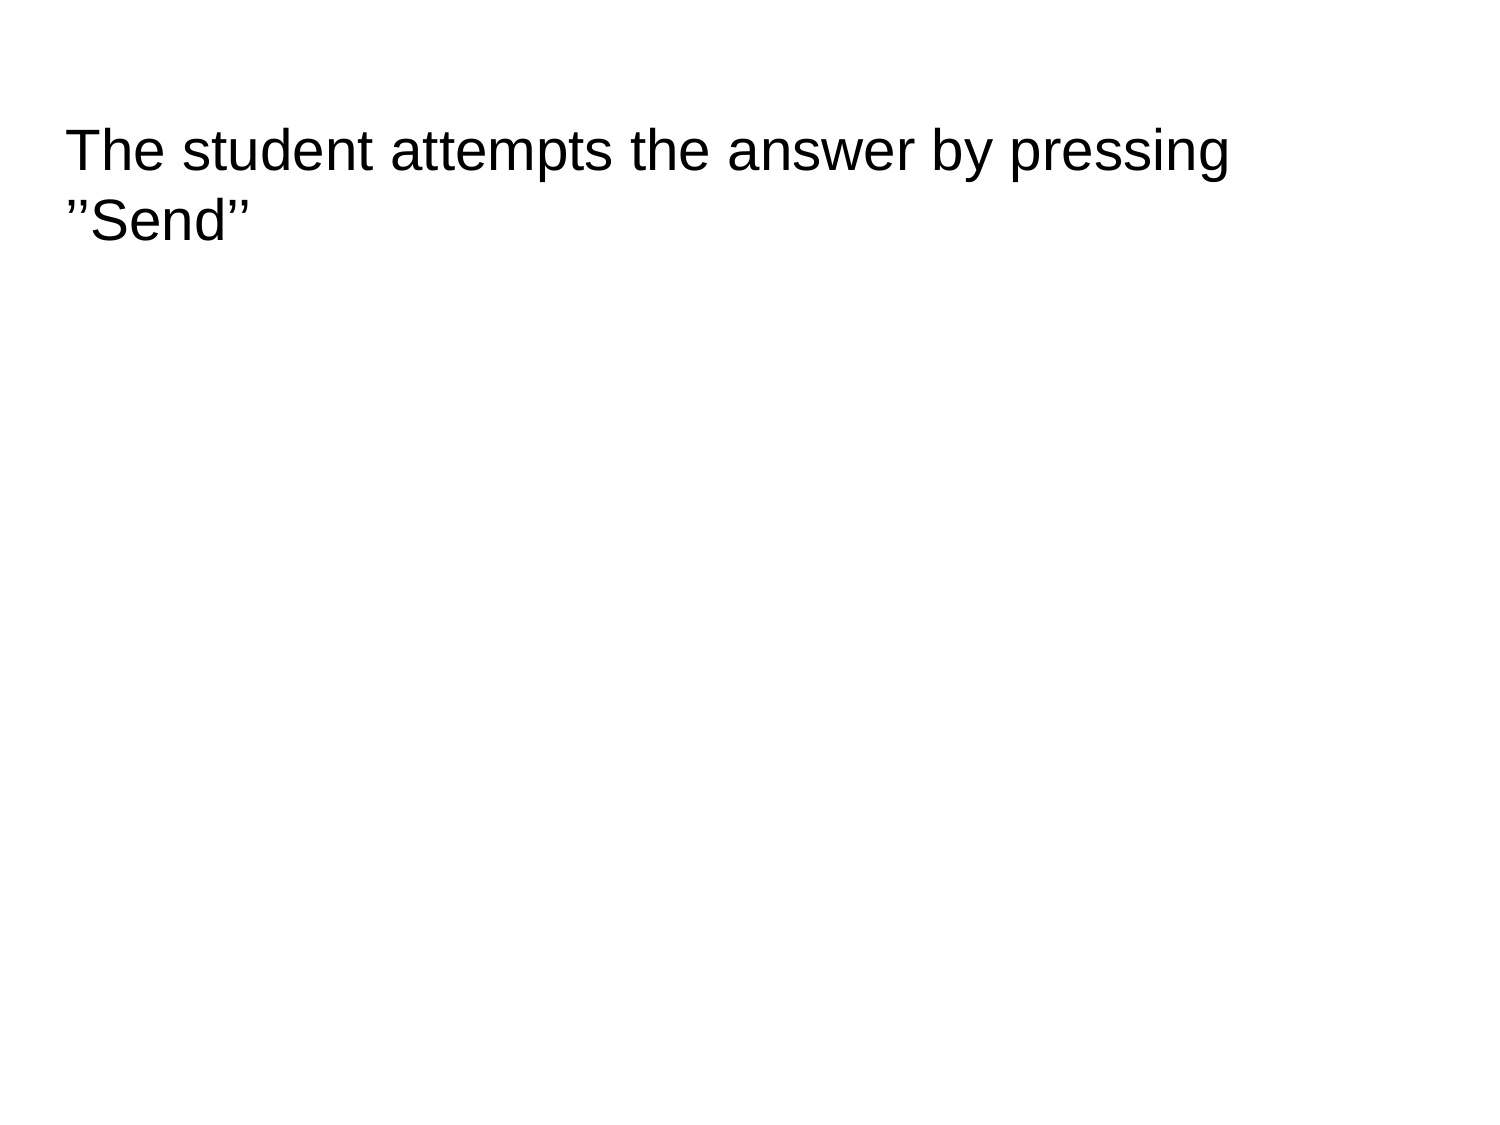

The student attempts the answer by pressing ’’Send’’